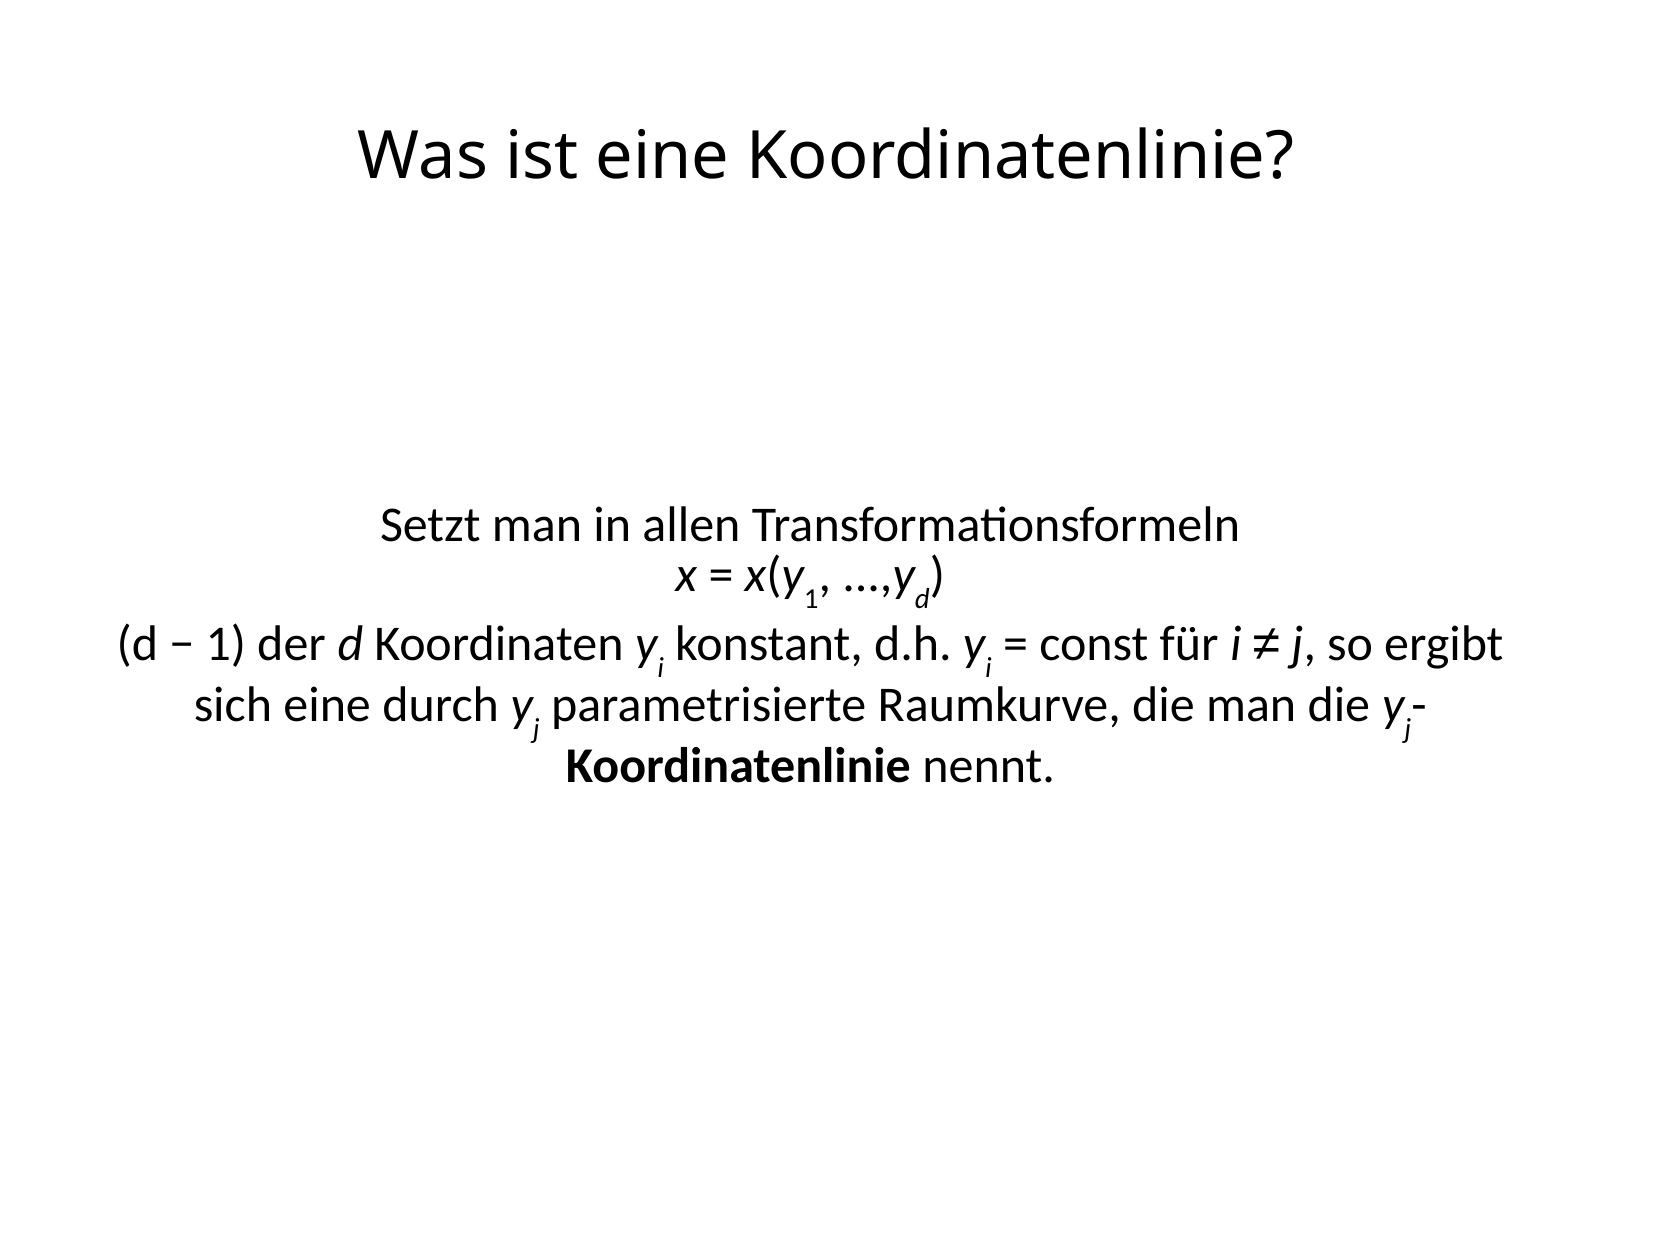

# Was ist eine Koordinatenlinie?
Setzt man in allen Transformationsformeln
x = x(y1, ...,yd)
(d − 1) der d Koordinaten yi konstant, d.h. yi = const für i ≠ j, so ergibt sich eine durch yj parametrisierte Raumkurve, die man die yj-Koordinatenlinie nennt.